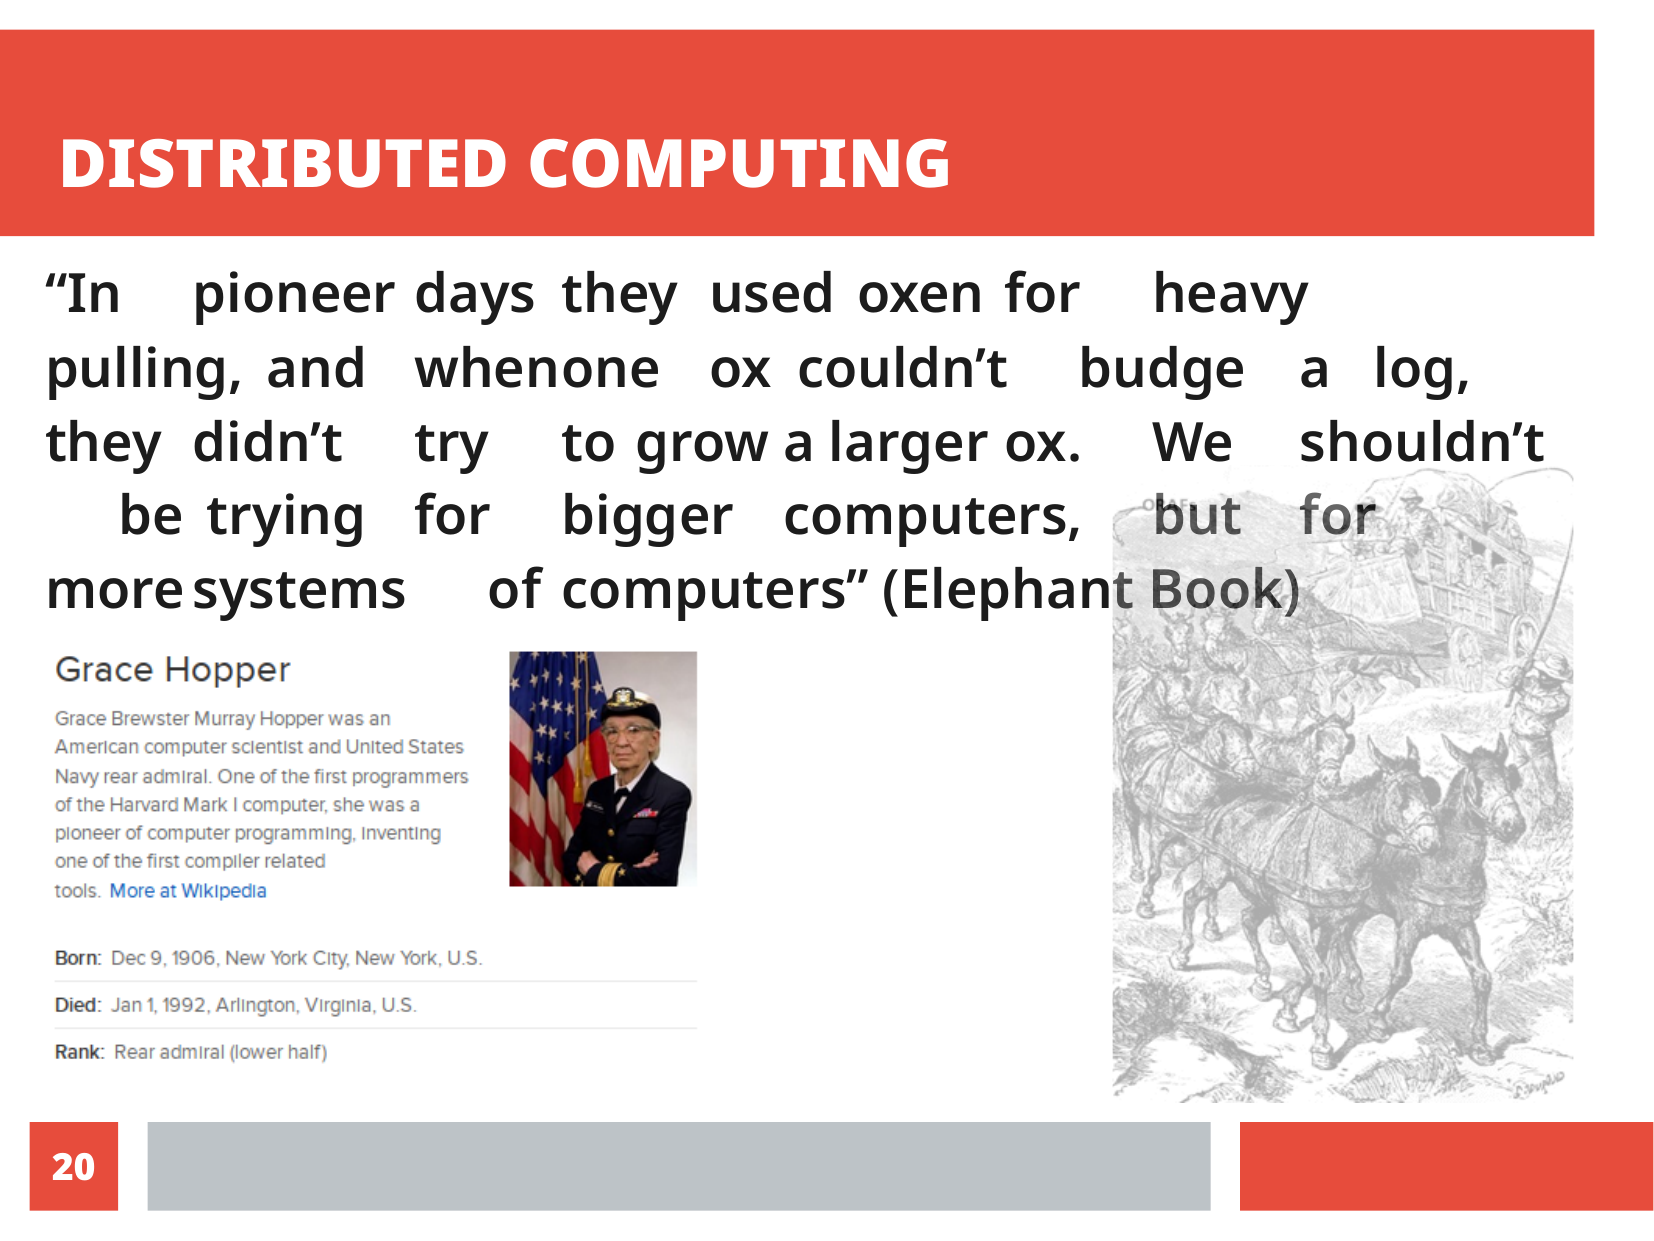

# DISTRIBUTED COMPUTING
“In	pioneer	days	they	used	oxen	for	heavy	pulling,	and	when	one	ox	 couldn’t	budge	a	log, they	didn’t	try	to	grow	a larger	ox.	We	shouldn’t	be	 trying	for	bigger	computers,	but	for	more	systems 	of	computers” (Elephant Book)
20